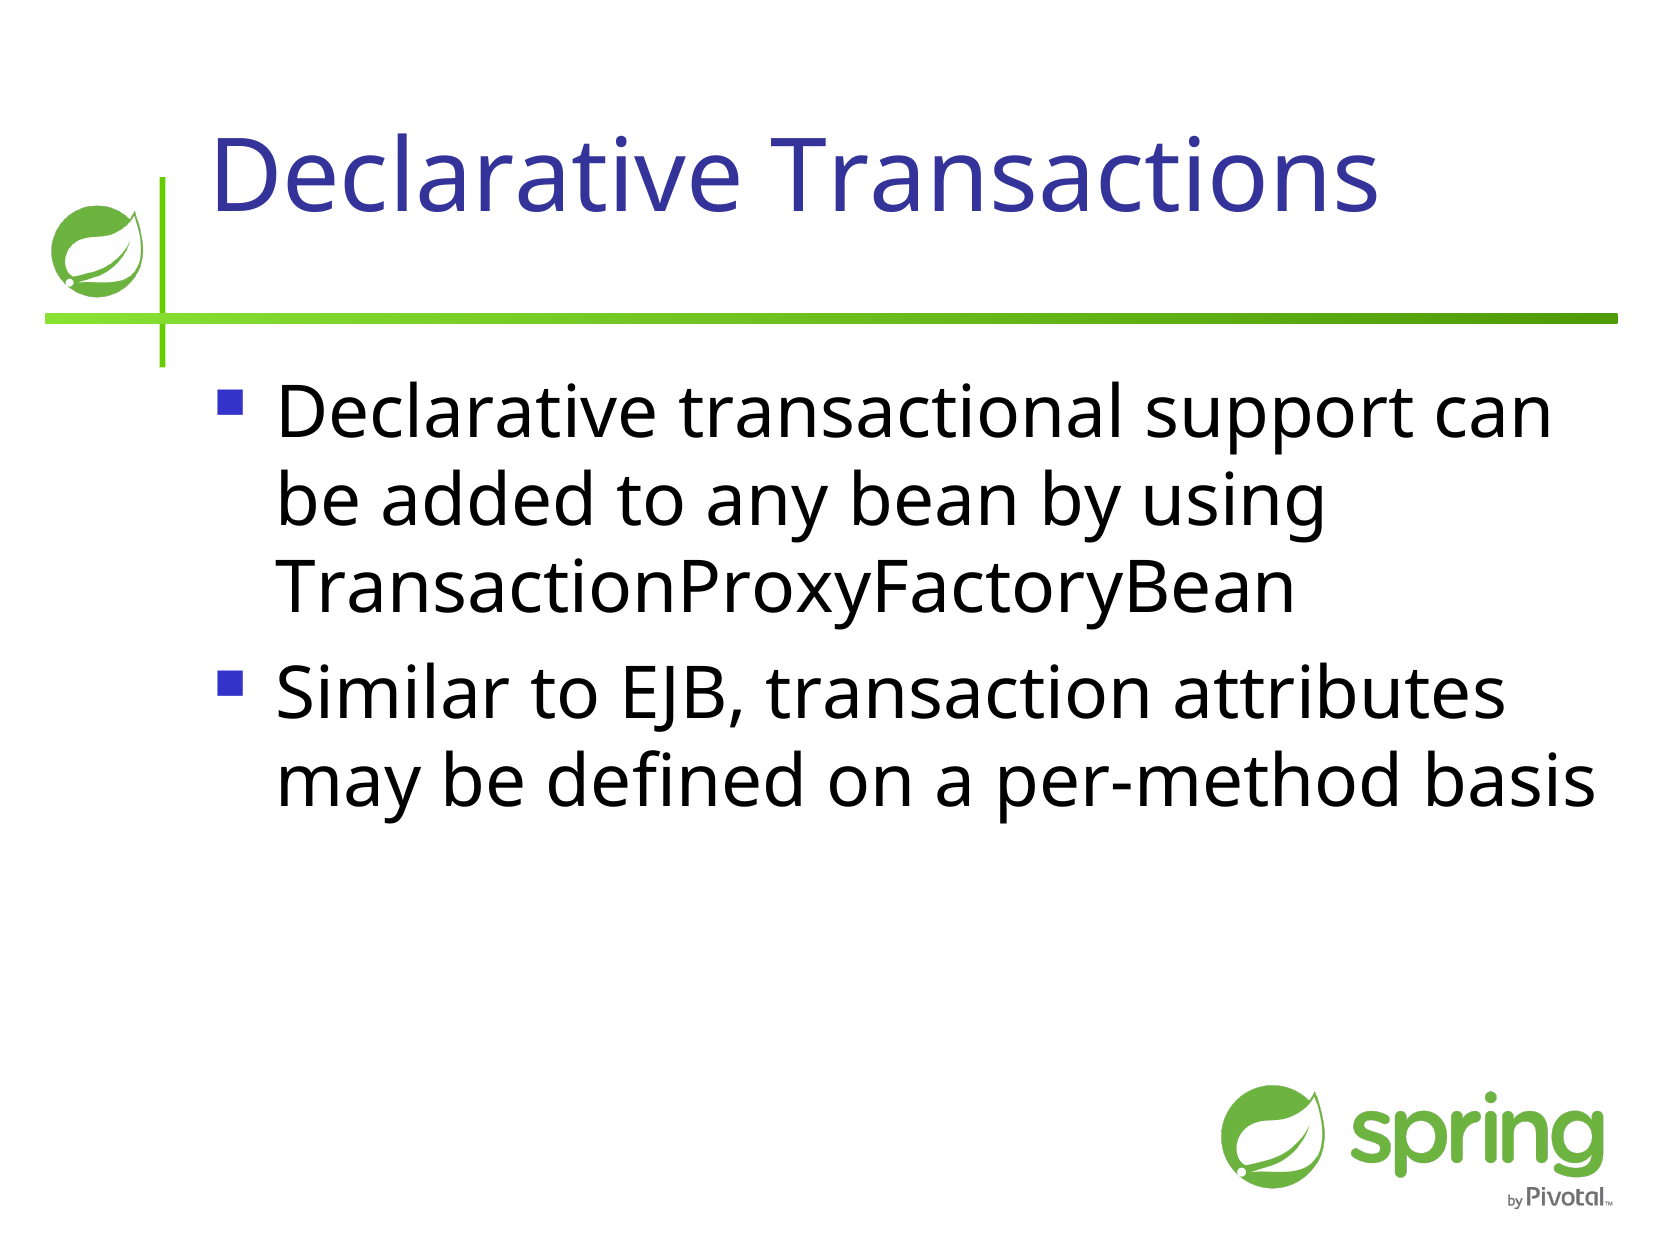

# Declarative Transactions
Declarative transactional support can be added to any bean by using TransactionProxyFactoryBean
Similar to EJB, transaction attributes may be defined on a per-method basis